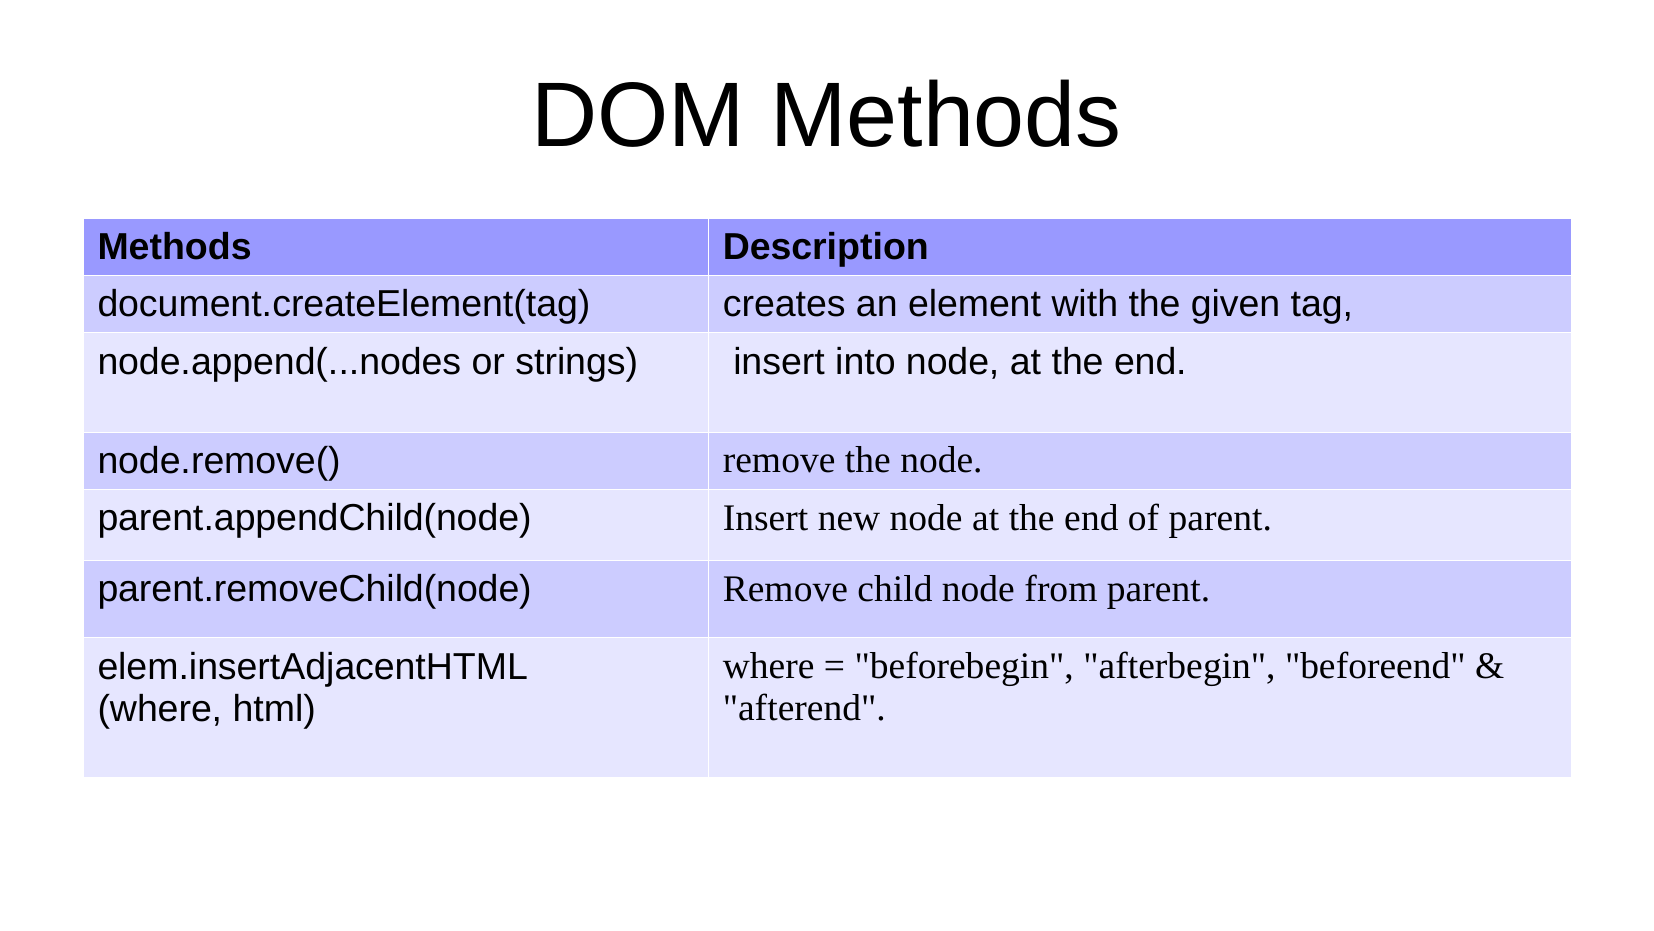

# DOM Methods
| Methods | Description |
| --- | --- |
| document.createElement(tag) | creates an element with the given tag, |
| node.append(...nodes or strings) | insert into node, at the end. |
| node.remove() | remove the node. |
| parent.appendChild(node) | Insert new node at the end of parent. |
| parent.removeChild(node) | Remove child node from parent. |
| elem.insertAdjacentHTML (where, html) | where = "beforebegin", "afterbegin", "beforeend" & "afterend". |